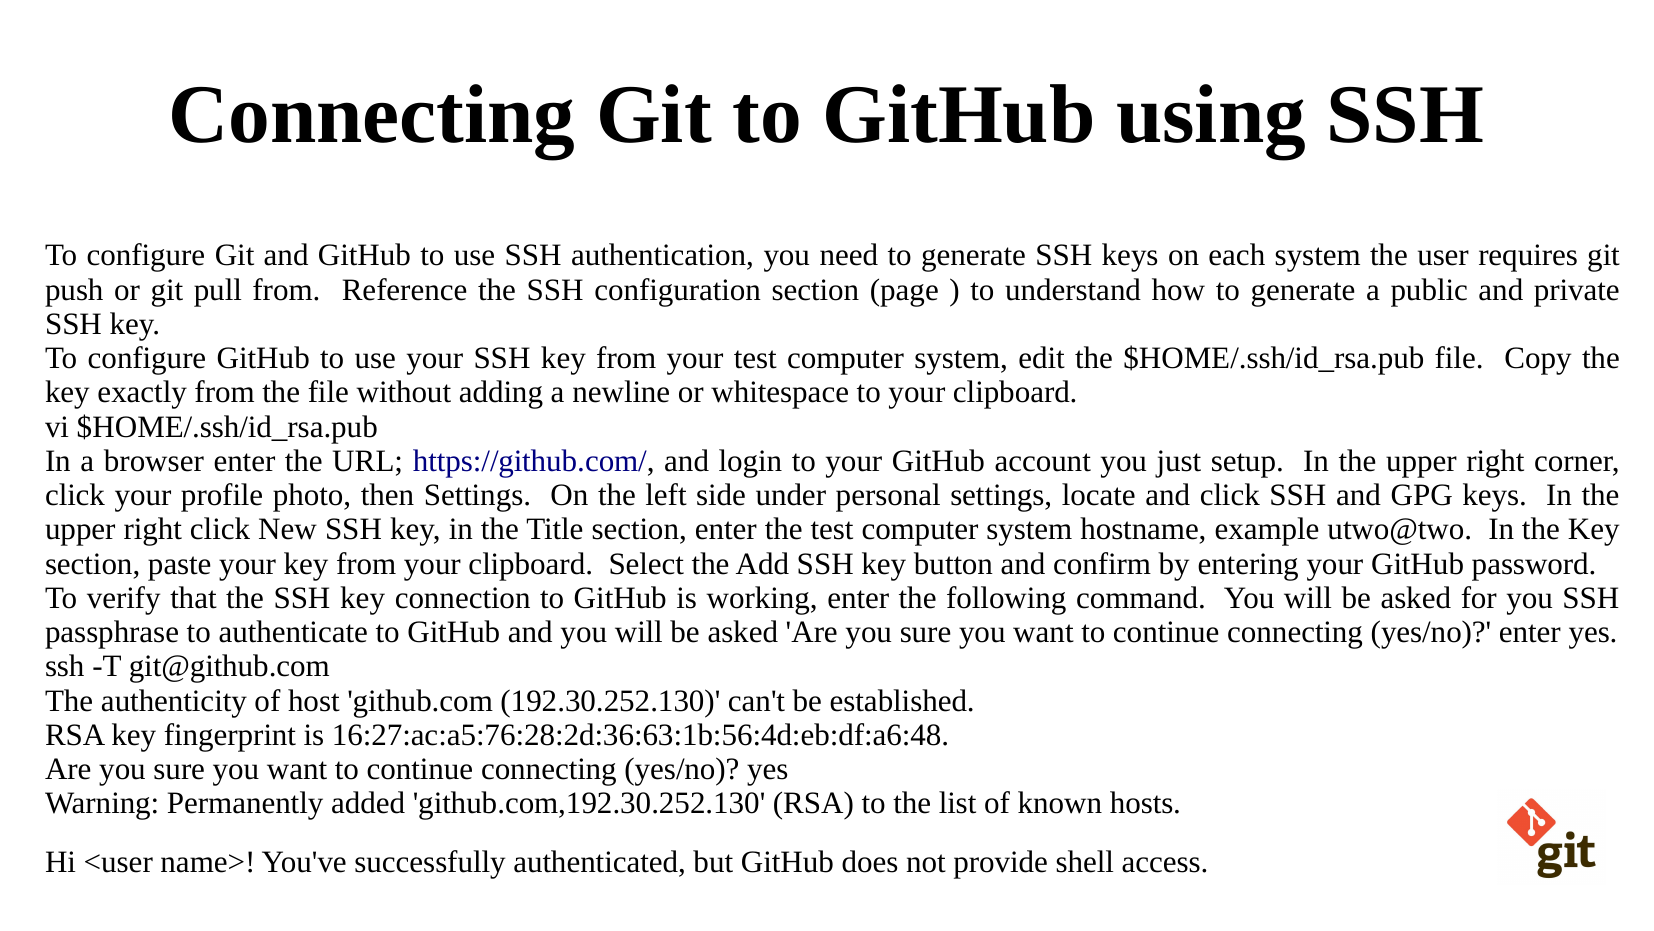

# Connecting Git to GitHub using SSH
To configure Git and GitHub to use SSH authentication, you need to generate SSH keys on each system the user requires git push or git pull from. Reference the SSH configuration section (page ) to understand how to generate a public and private SSH key.
To configure GitHub to use your SSH key from your test computer system, edit the $HOME/.ssh/id_rsa.pub file. Copy the key exactly from the file without adding a newline or whitespace to your clipboard.
vi $HOME/.ssh/id_rsa.pub
In a browser enter the URL; https://github.com/, and login to your GitHub account you just setup. In the upper right corner, click your profile photo, then Settings. On the left side under personal settings, locate and click SSH and GPG keys. In the upper right click New SSH key, in the Title section, enter the test computer system hostname, example utwo@two. In the Key section, paste your key from your clipboard. Select the Add SSH key button and confirm by entering your GitHub password.
To verify that the SSH key connection to GitHub is working, enter the following command. You will be asked for you SSH passphrase to authenticate to GitHub and you will be asked 'Are you sure you want to continue connecting (yes/no)?' enter yes.
ssh -T git@github.com
The authenticity of host 'github.com (192.30.252.130)' can't be established.
RSA key fingerprint is 16:27:ac:a5:76:28:2d:36:63:1b:56:4d:eb:df:a6:48.
Are you sure you want to continue connecting (yes/no)? yes
Warning: Permanently added 'github.com,192.30.252.130' (RSA) to the list of known hosts.
Hi <user name>! You've successfully authenticated, but GitHub does not provide shell access.